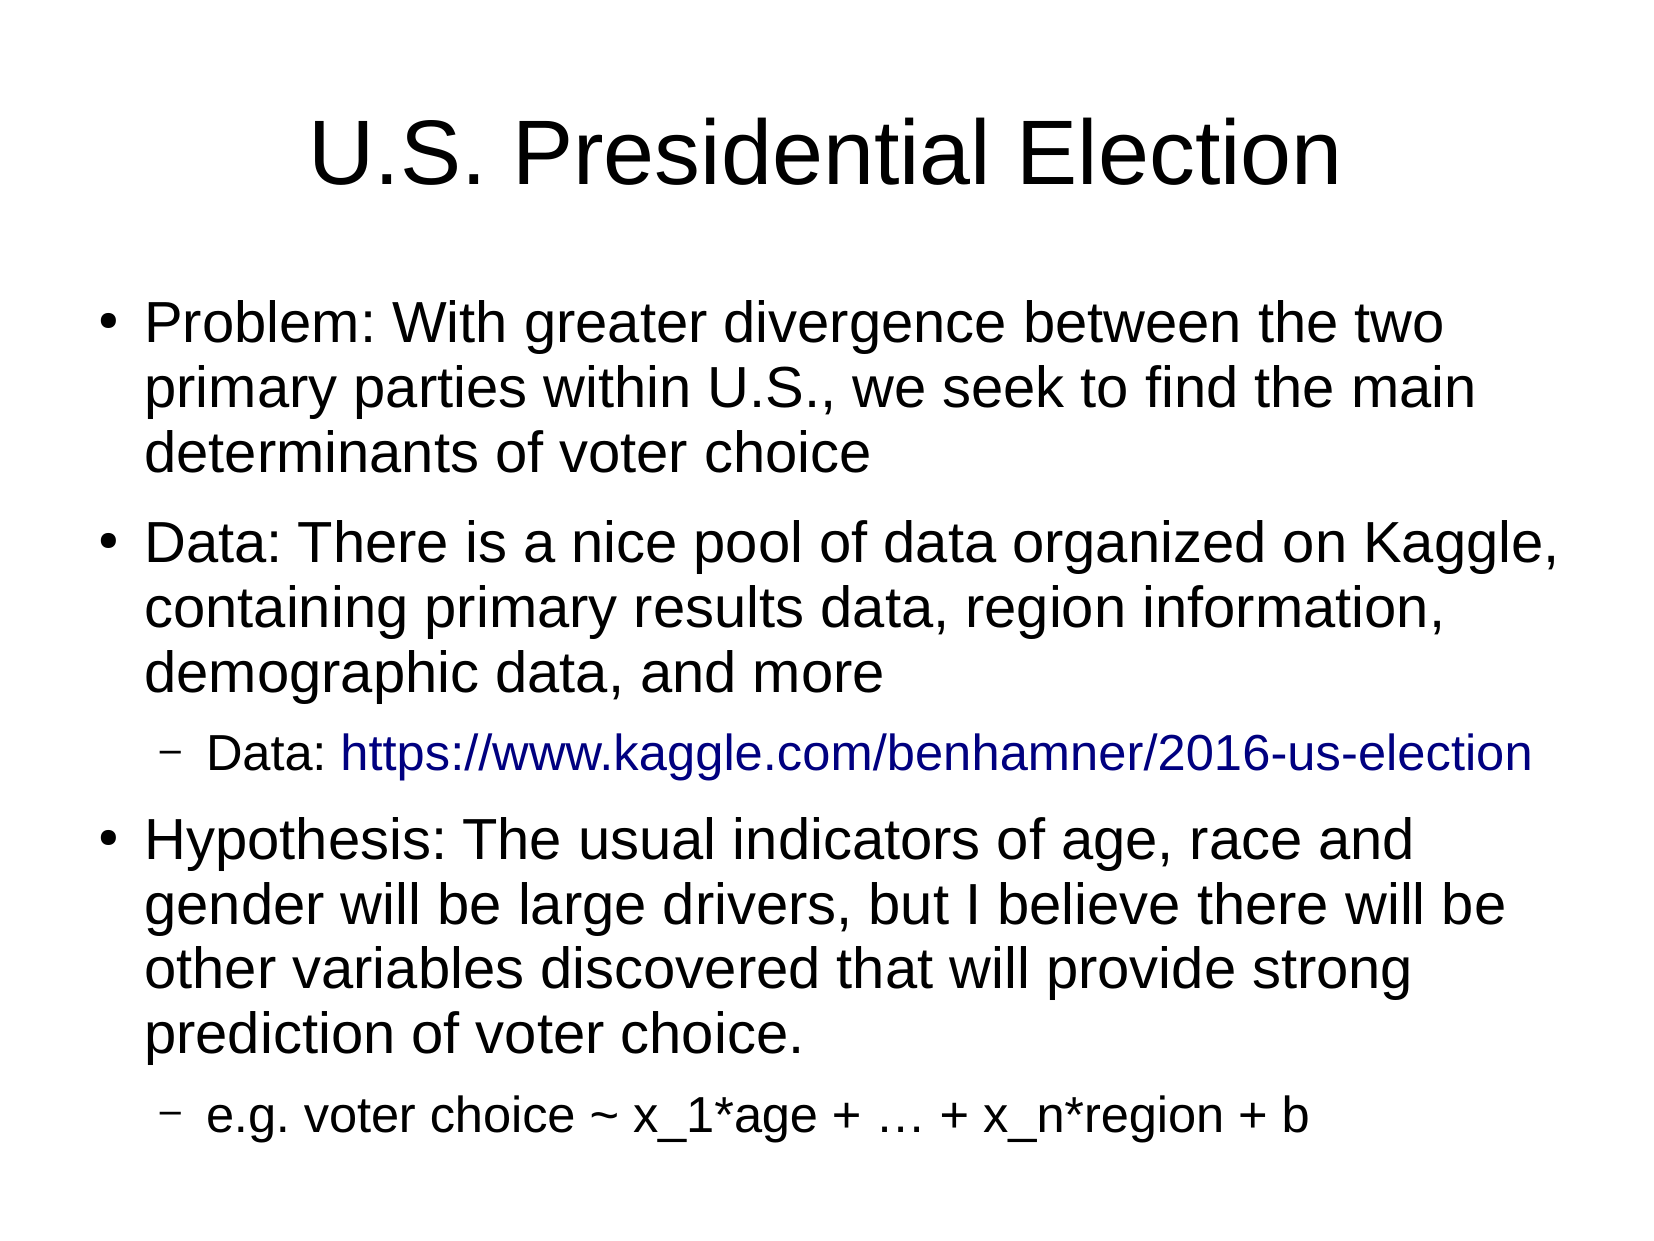

# U.S. Presidential Election
Problem: With greater divergence between the two primary parties within U.S., we seek to find the main determinants of voter choice
Data: There is a nice pool of data organized on Kaggle, containing primary results data, region information, demographic data, and more
Data: https://www.kaggle.com/benhamner/2016-us-election
Hypothesis: The usual indicators of age, race and gender will be large drivers, but I believe there will be other variables discovered that will provide strong prediction of voter choice.
e.g. voter choice ~ x_1*age + … + x_n*region + b